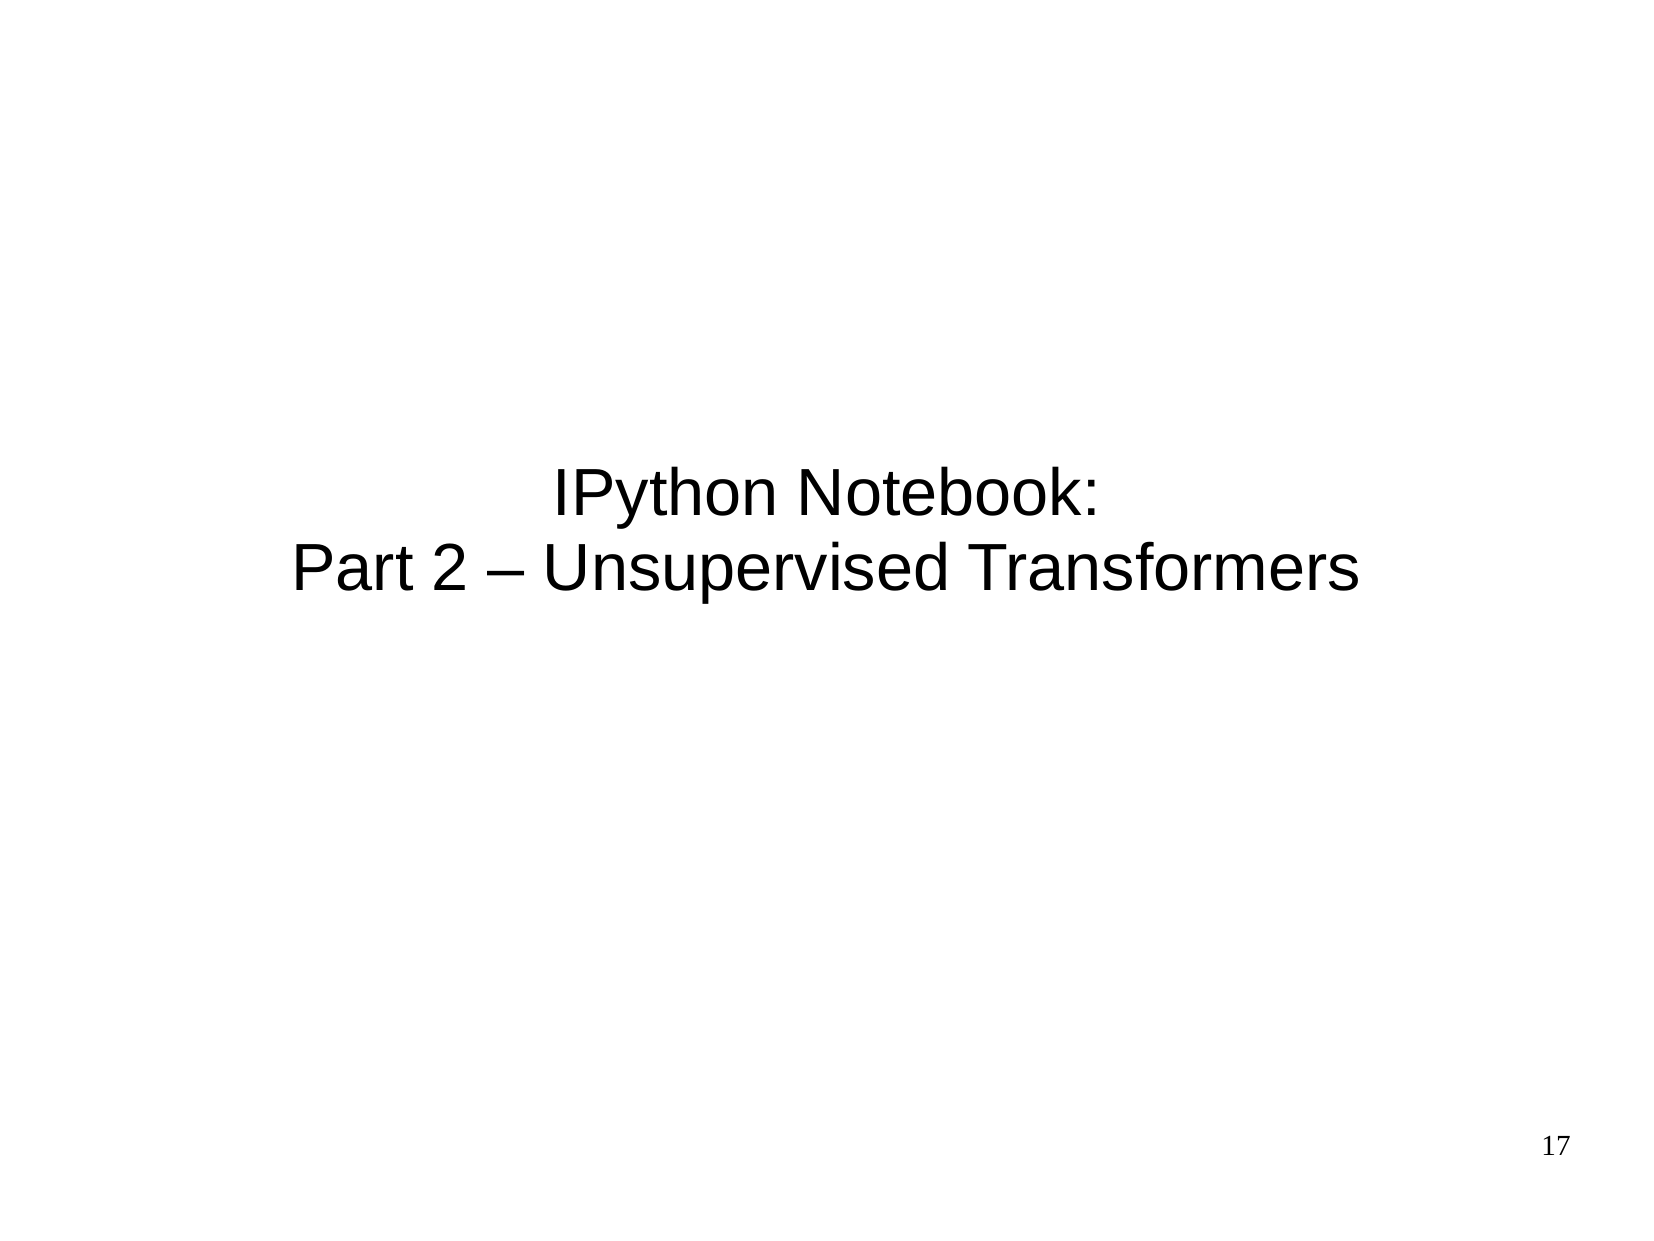

# IPython Notebook: Part 2 – Unsupervised Transformers
17